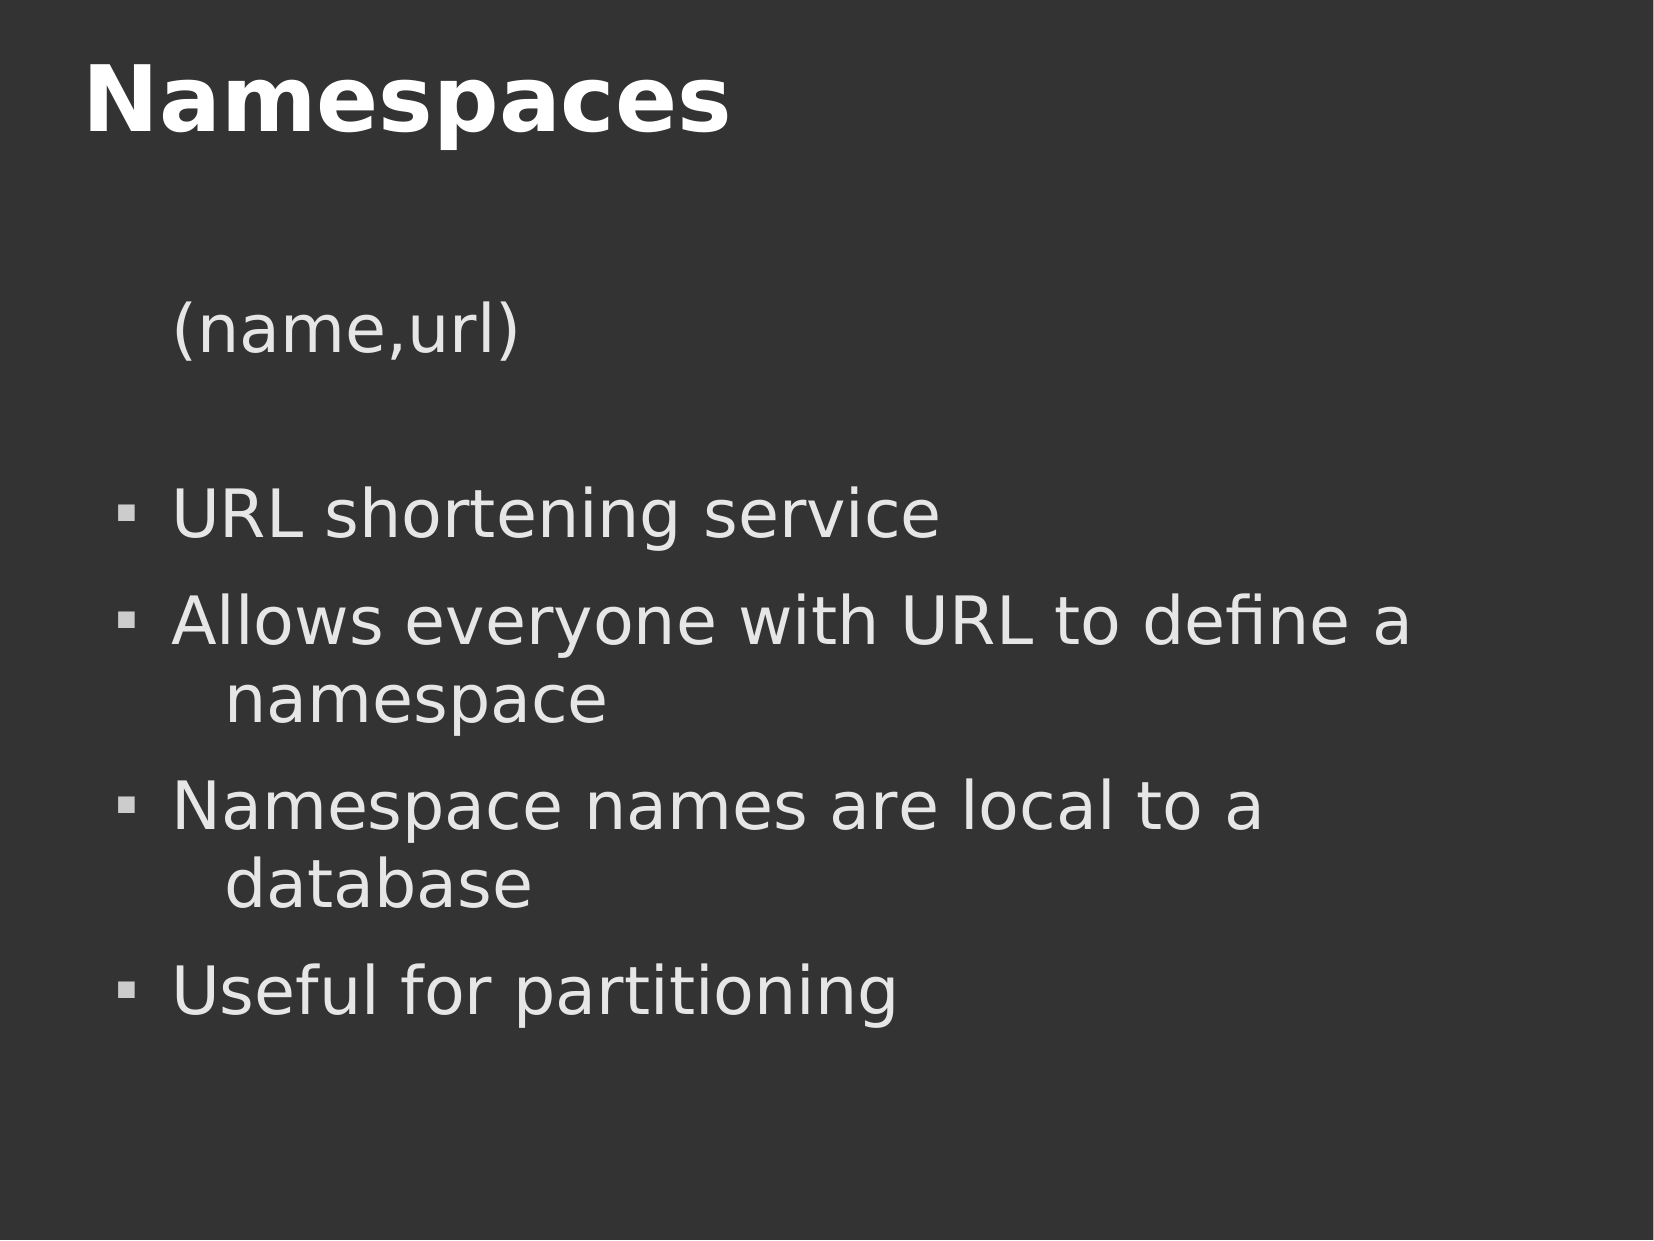

# Namespaces
(name,url)
URL shortening service
Allows everyone with URL to define a namespace
Namespace names are local to a database
Useful for partitioning